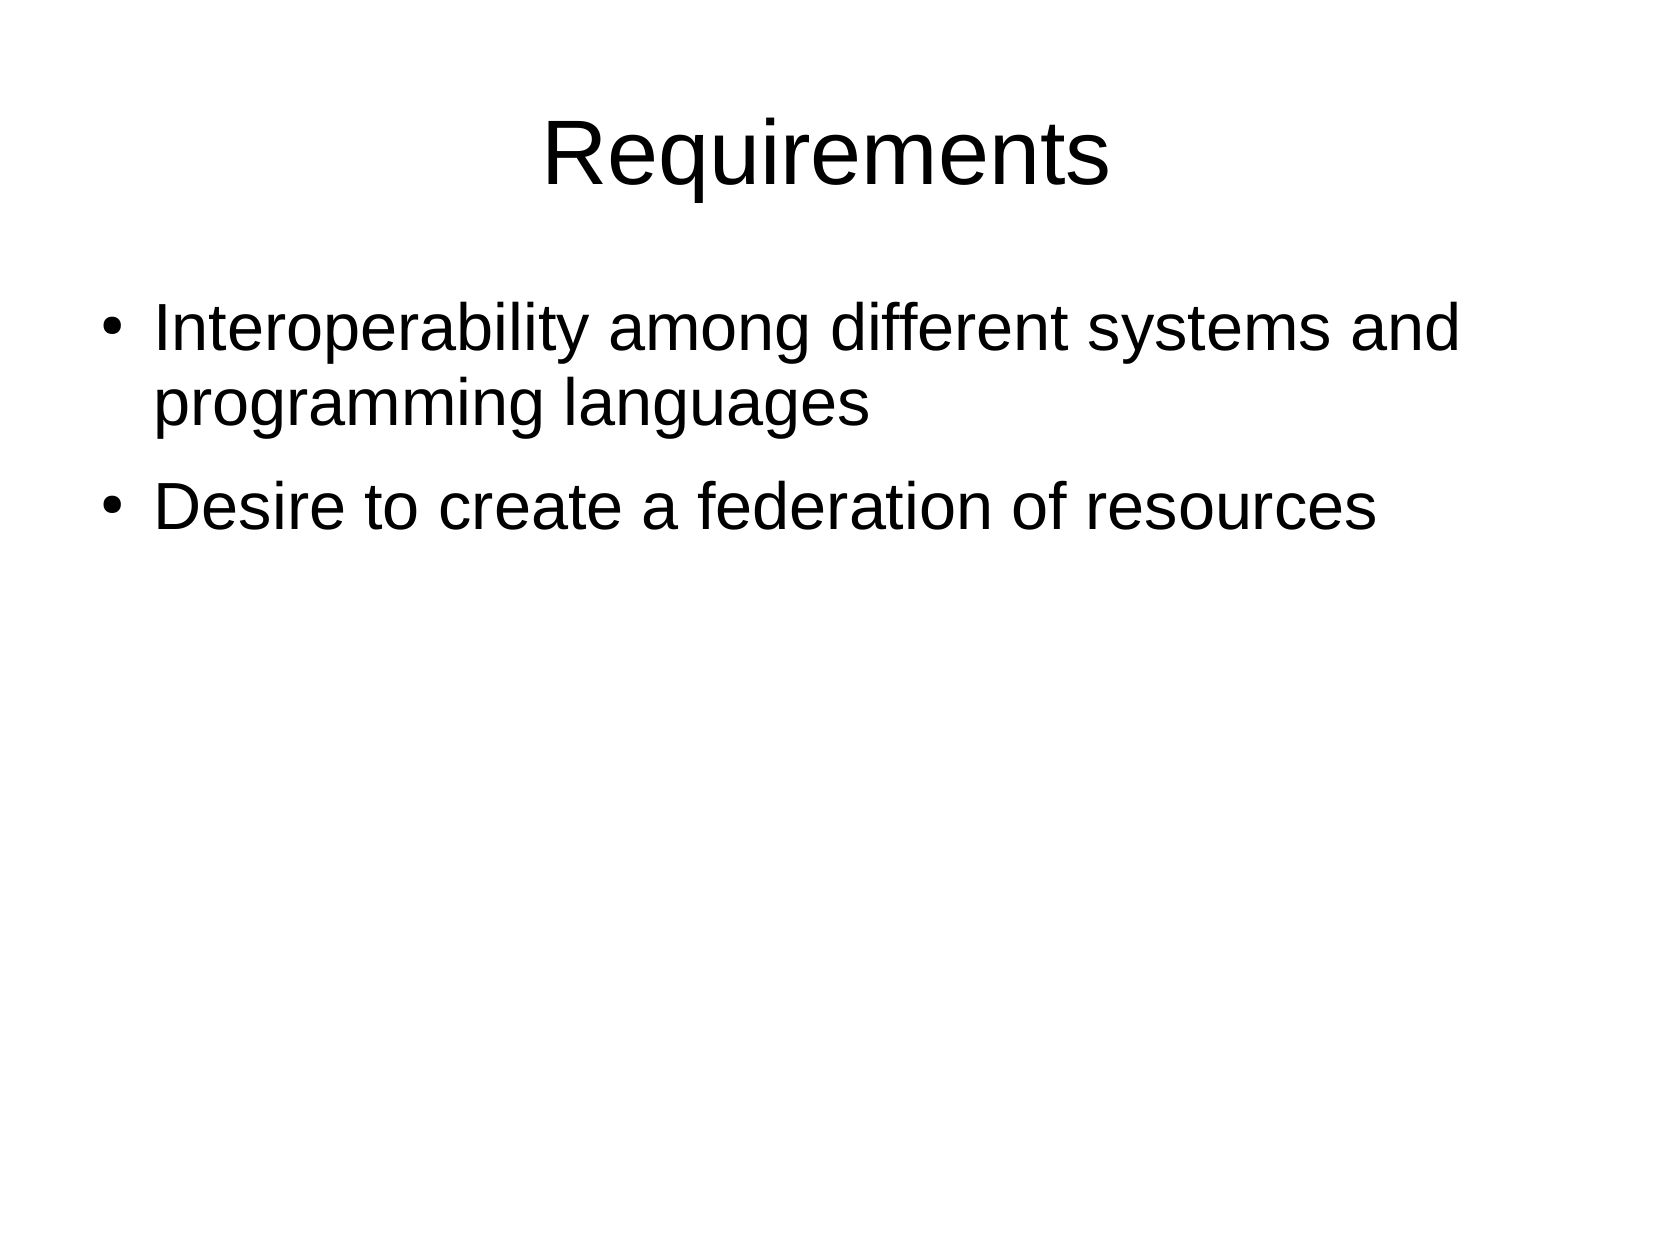

# Requirements
Interoperability among different systems and programming languages
Desire to create a federation of resources